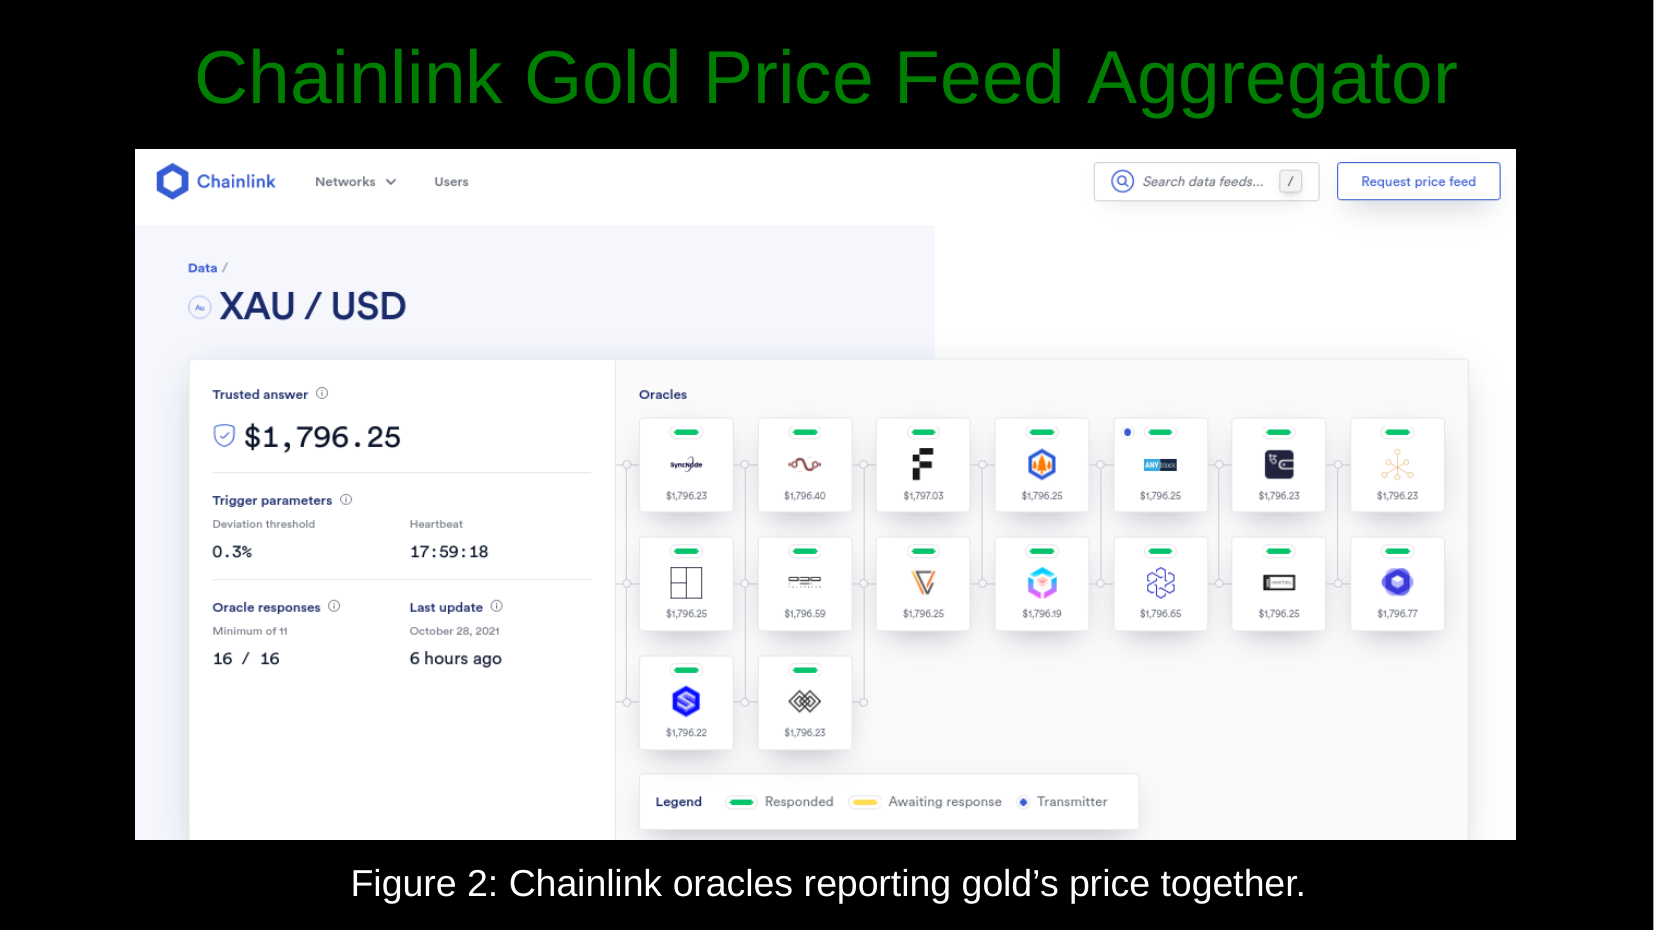

# Chainlink Gold Price Feed Aggregator
Figure 2: Chainlink oracles reporting gold’s price together.